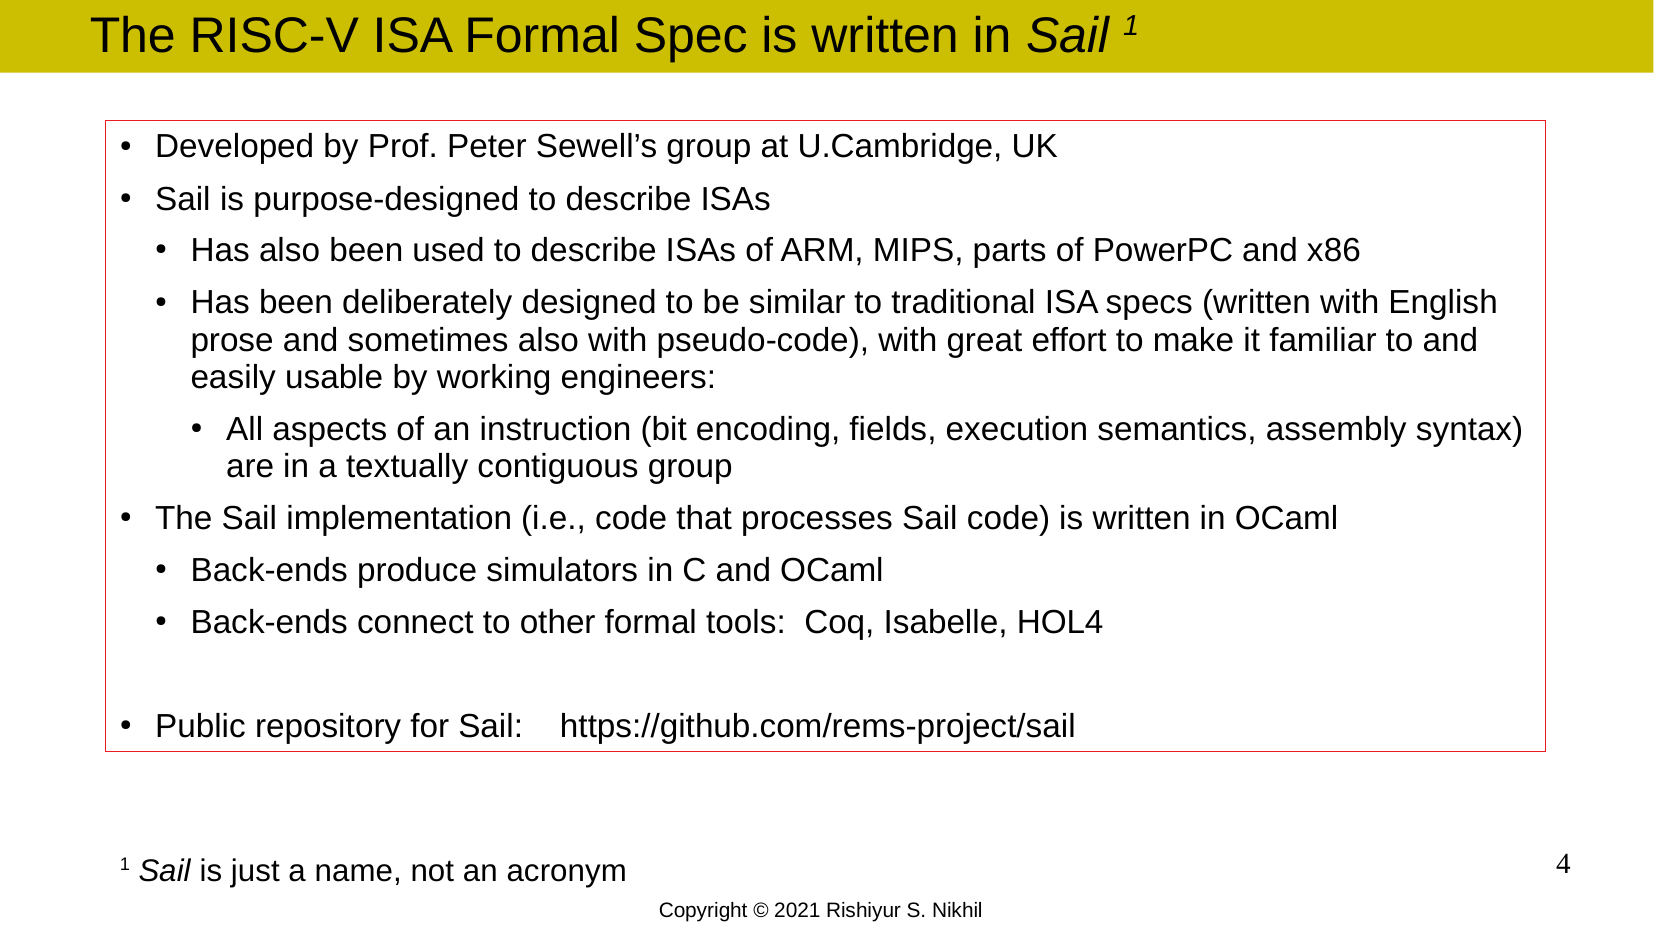

The RISC-V ISA Formal Spec is written in Sail 1
Developed by Prof. Peter Sewell’s group at U.Cambridge, UK
Sail is purpose-designed to describe ISAs
Has also been used to describe ISAs of ARM, MIPS, parts of PowerPC and x86
Has been deliberately designed to be similar to traditional ISA specs (written with English prose and sometimes also with pseudo-code), with great effort to make it familiar to and easily usable by working engineers:
All aspects of an instruction (bit encoding, fields, execution semantics, assembly syntax) are in a textually contiguous group
The Sail implementation (i.e., code that processes Sail code) is written in OCaml
Back-ends produce simulators in C and OCaml
Back-ends connect to other formal tools: Coq, Isabelle, HOL4
Public repository for Sail: https://github.com/rems-project/sail
1 Sail is just a name, not an acronym
4